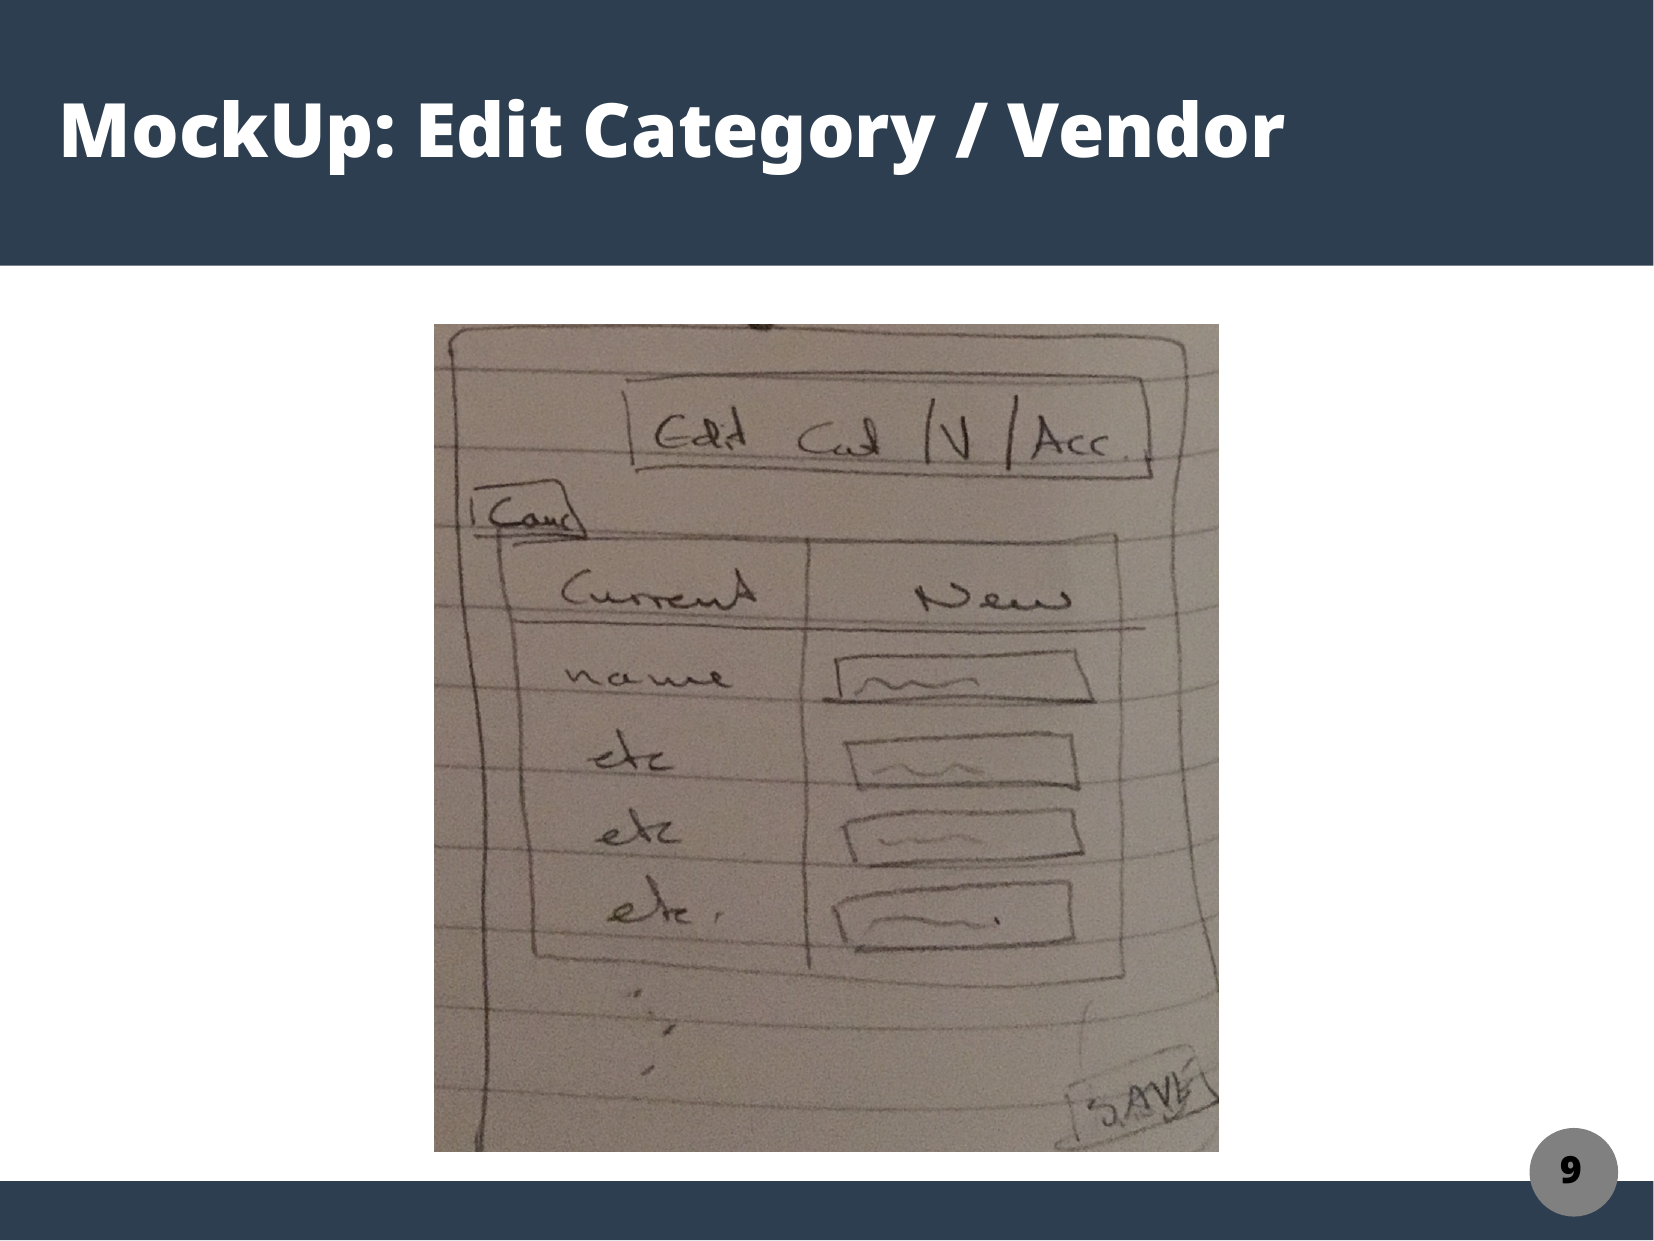

# MockUp: Edit Category / Vendor
9